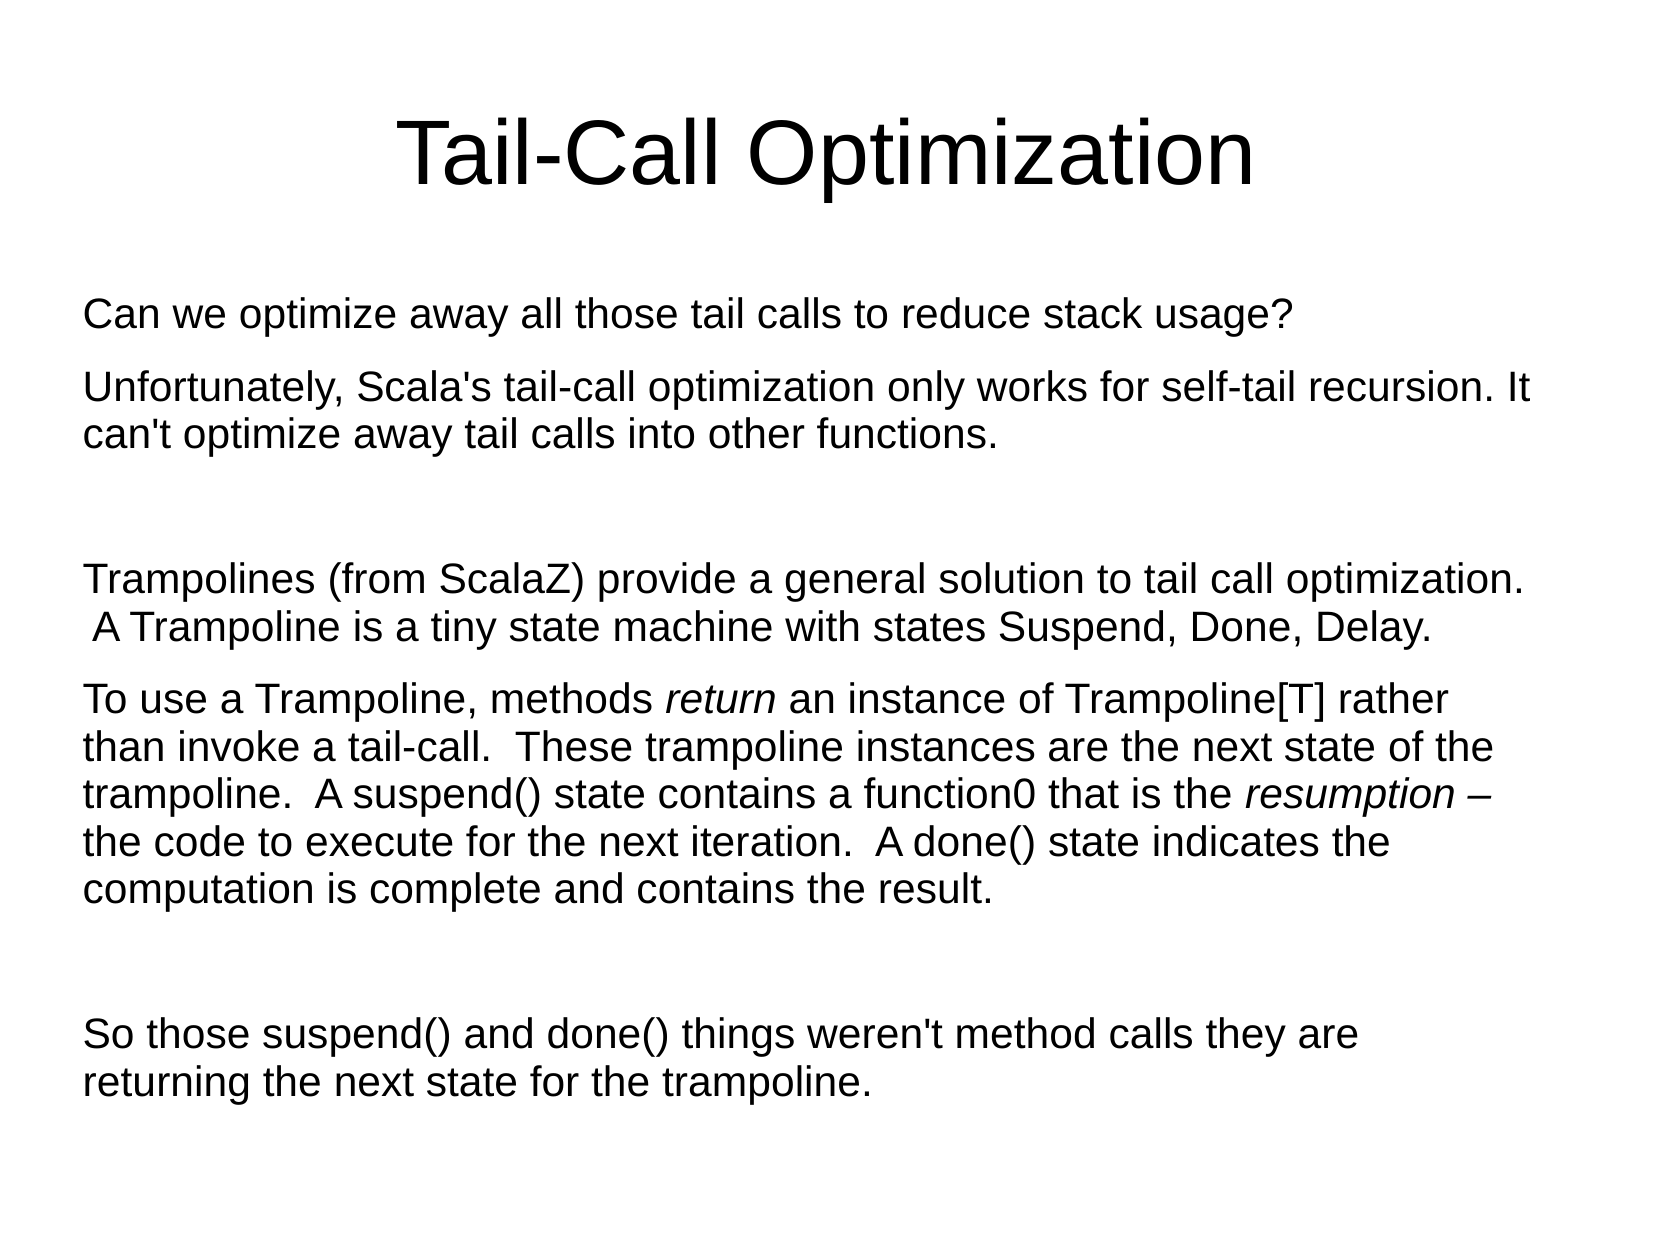

# Tail-Call Optimization
Can we optimize away all those tail calls to reduce stack usage?
Unfortunately, Scala's tail-call optimization only works for self-tail recursion. It can't optimize away tail calls into other functions.
Trampolines (from ScalaZ) provide a general solution to tail call optimization. A Trampoline is a tiny state machine with states Suspend, Done, Delay.
To use a Trampoline, methods return an instance of Trampoline[T] rather than invoke a tail-call. These trampoline instances are the next state of the trampoline. A suspend() state contains a function0 that is the resumption – the code to execute for the next iteration. A done() state indicates the computation is complete and contains the result.
So those suspend() and done() things weren't method calls they are returning the next state for the trampoline.